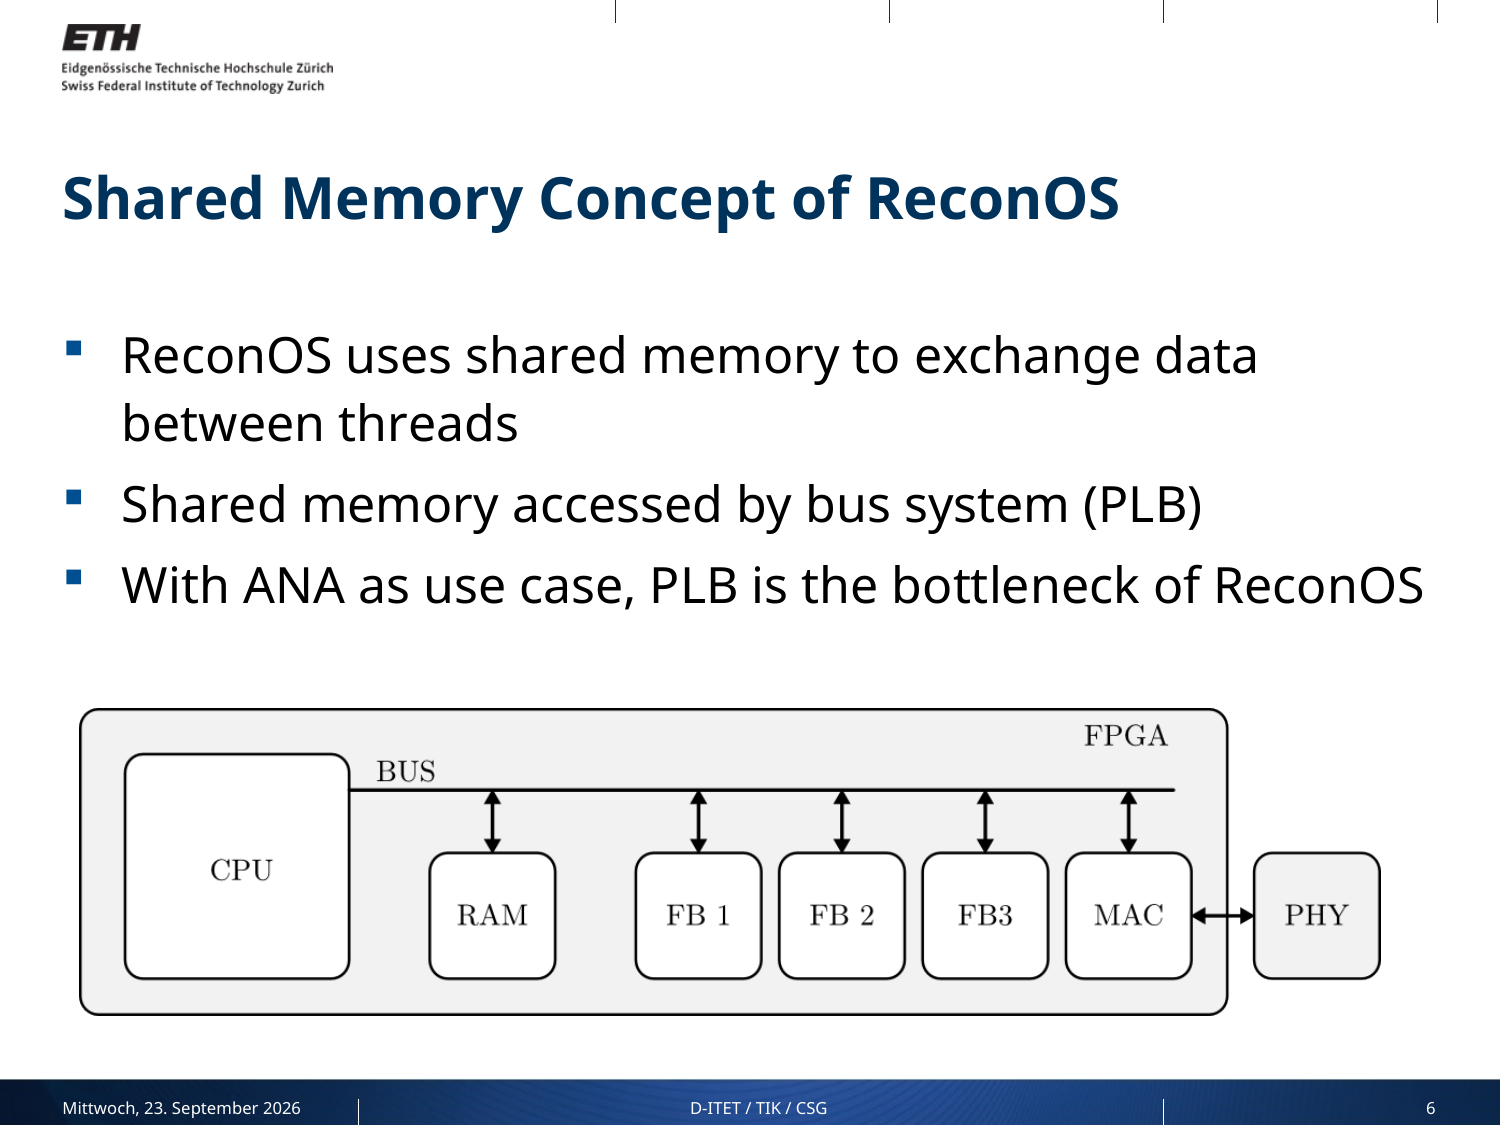

# Shared Memory Concept of ReconOS
ReconOS uses shared memory to exchange data between threads
Shared memory accessed by bus system (PLB)
With ANA as use case, PLB is the bottleneck of ReconOS
6